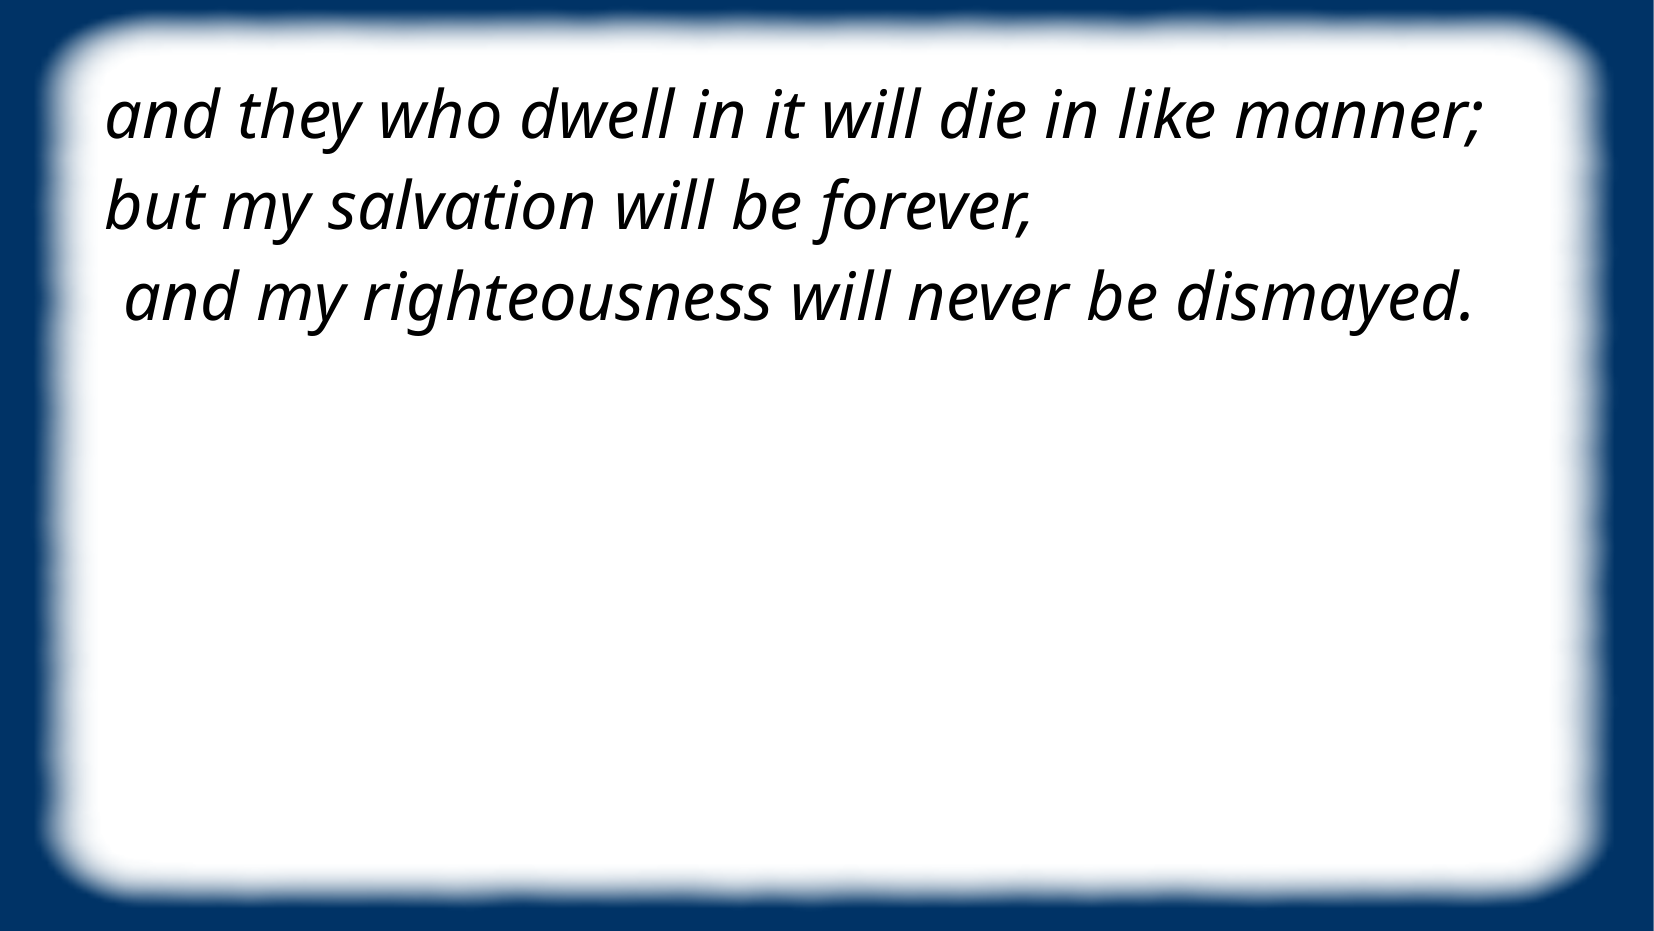

and they who dwell in it will die in like manner;
but my salvation will be forever,
and my righteousness will never be dismayed.